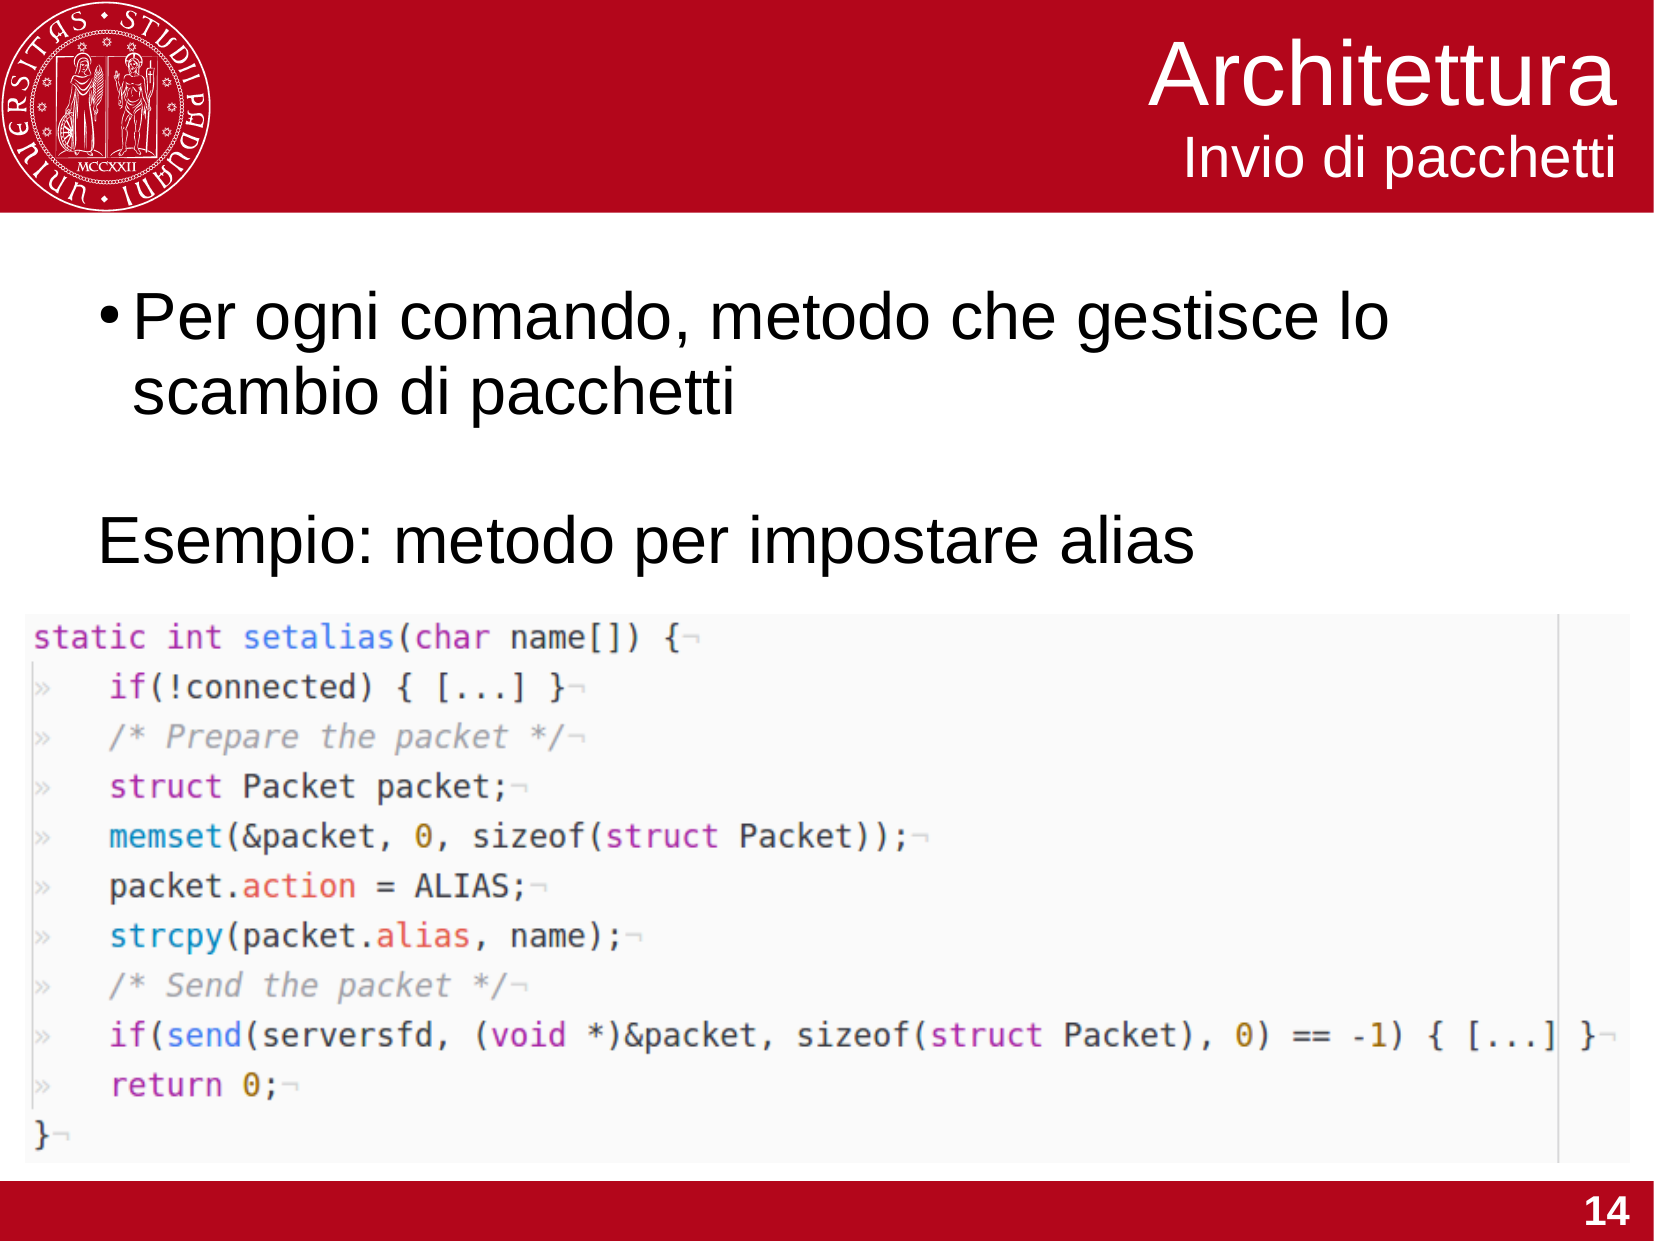

# Architettura Invio di pacchetti
Per ogni comando, metodo che gestisce lo scambio di pacchetti
Esempio: metodo per impostare alias
14